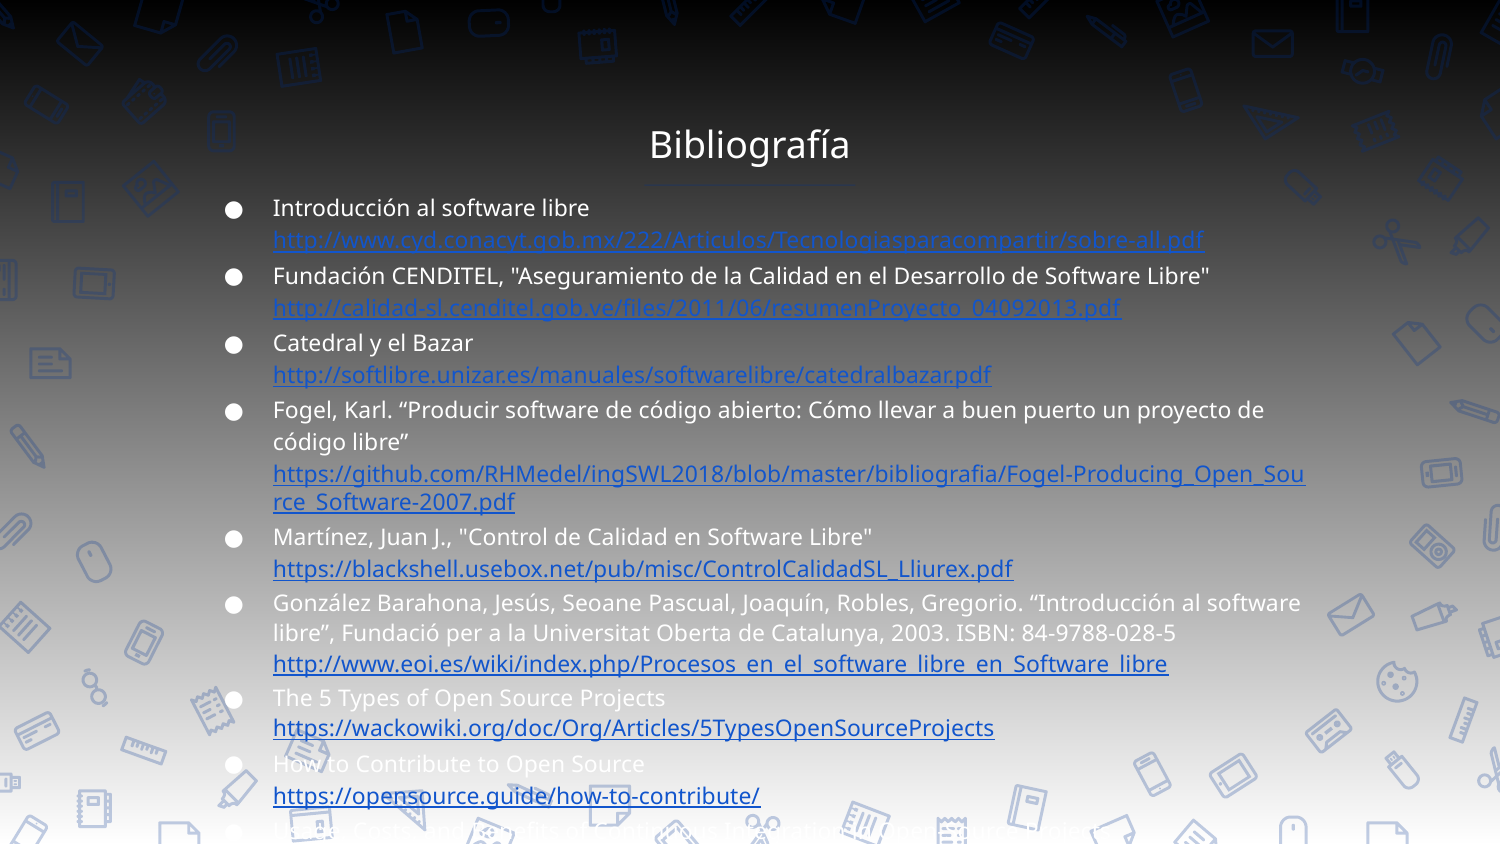

# Bibliografía
Introducción al software libre
http://www.cyd.conacyt.gob.mx/222/Articulos/Tecnologiasparacompartir/sobre-all.pdf
Fundación CENDITEL, "Aseguramiento de la Calidad en el Desarrollo de Software Libre"
http://calidad-sl.cenditel.gob.ve/files/2011/06/resumenProyecto_04092013.pdf
Catedral y el Bazar
http://softlibre.unizar.es/manuales/softwarelibre/catedralbazar.pdf
Fogel, Karl. “Producir software de código abierto: Cómo llevar a buen puerto un proyecto de código libre”	https://github.com/RHMedel/ingSWL2018/blob/master/bibliografia/Fogel-Producing_Open_Source_Software-2007.pdf
Martínez, Juan J., "Control de Calidad en Software Libre"
https://blackshell.usebox.net/pub/misc/ControlCalidadSL_Lliurex.pdf
González Barahona, Jesús, Seoane Pascual, Joaquín, Robles, Gregorio. “Introducción al software libre”, Fundació per a la Universitat Oberta de Catalunya, 2003. ISBN: 84-9788-028-5
	http://www.eoi.es/wiki/index.php/Procesos_en_el_software_libre_en_Software_libre
The 5 Types of Open Source Projects
https://wackowiki.org/doc/Org/Articles/5TypesOpenSourceProjects
How to Contribute to Open Source
https://opensource.guide/how-to-contribute/
Usage, Costs, and Benefits of Continuous Integration in Open-Source Projects
Hilton Michael, Tunnell Timothy, Huang Kai, Darko Marinov y Danny Dig (2016)